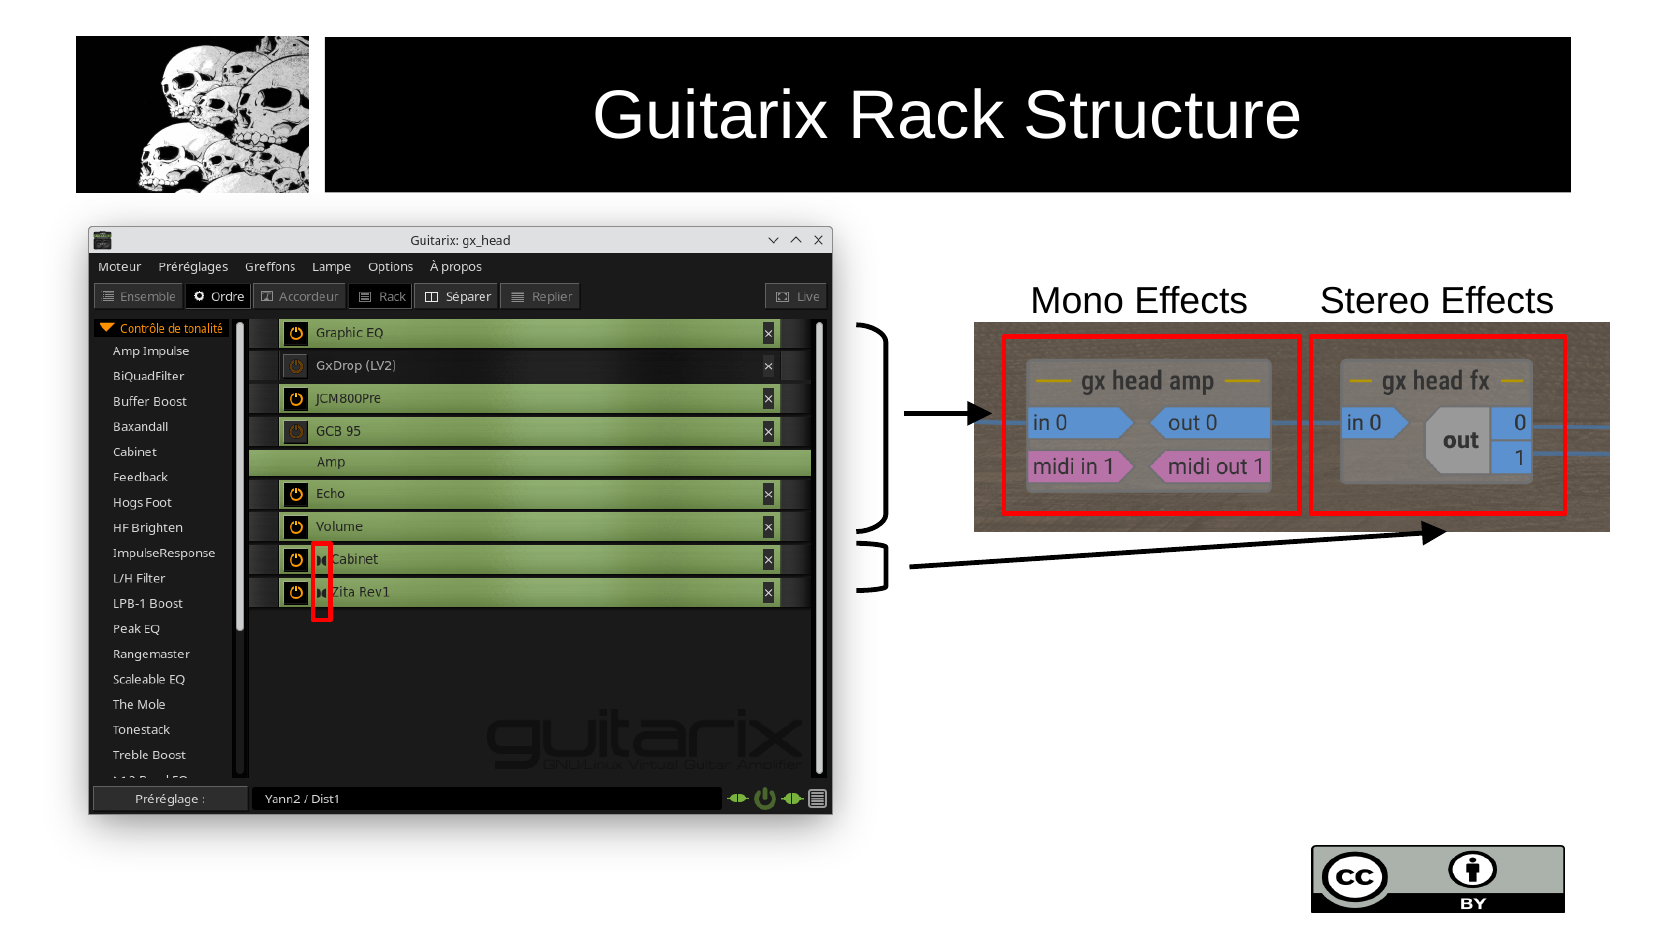

# Guitarix Rack Structure
Mono Effects
Stereo Effects